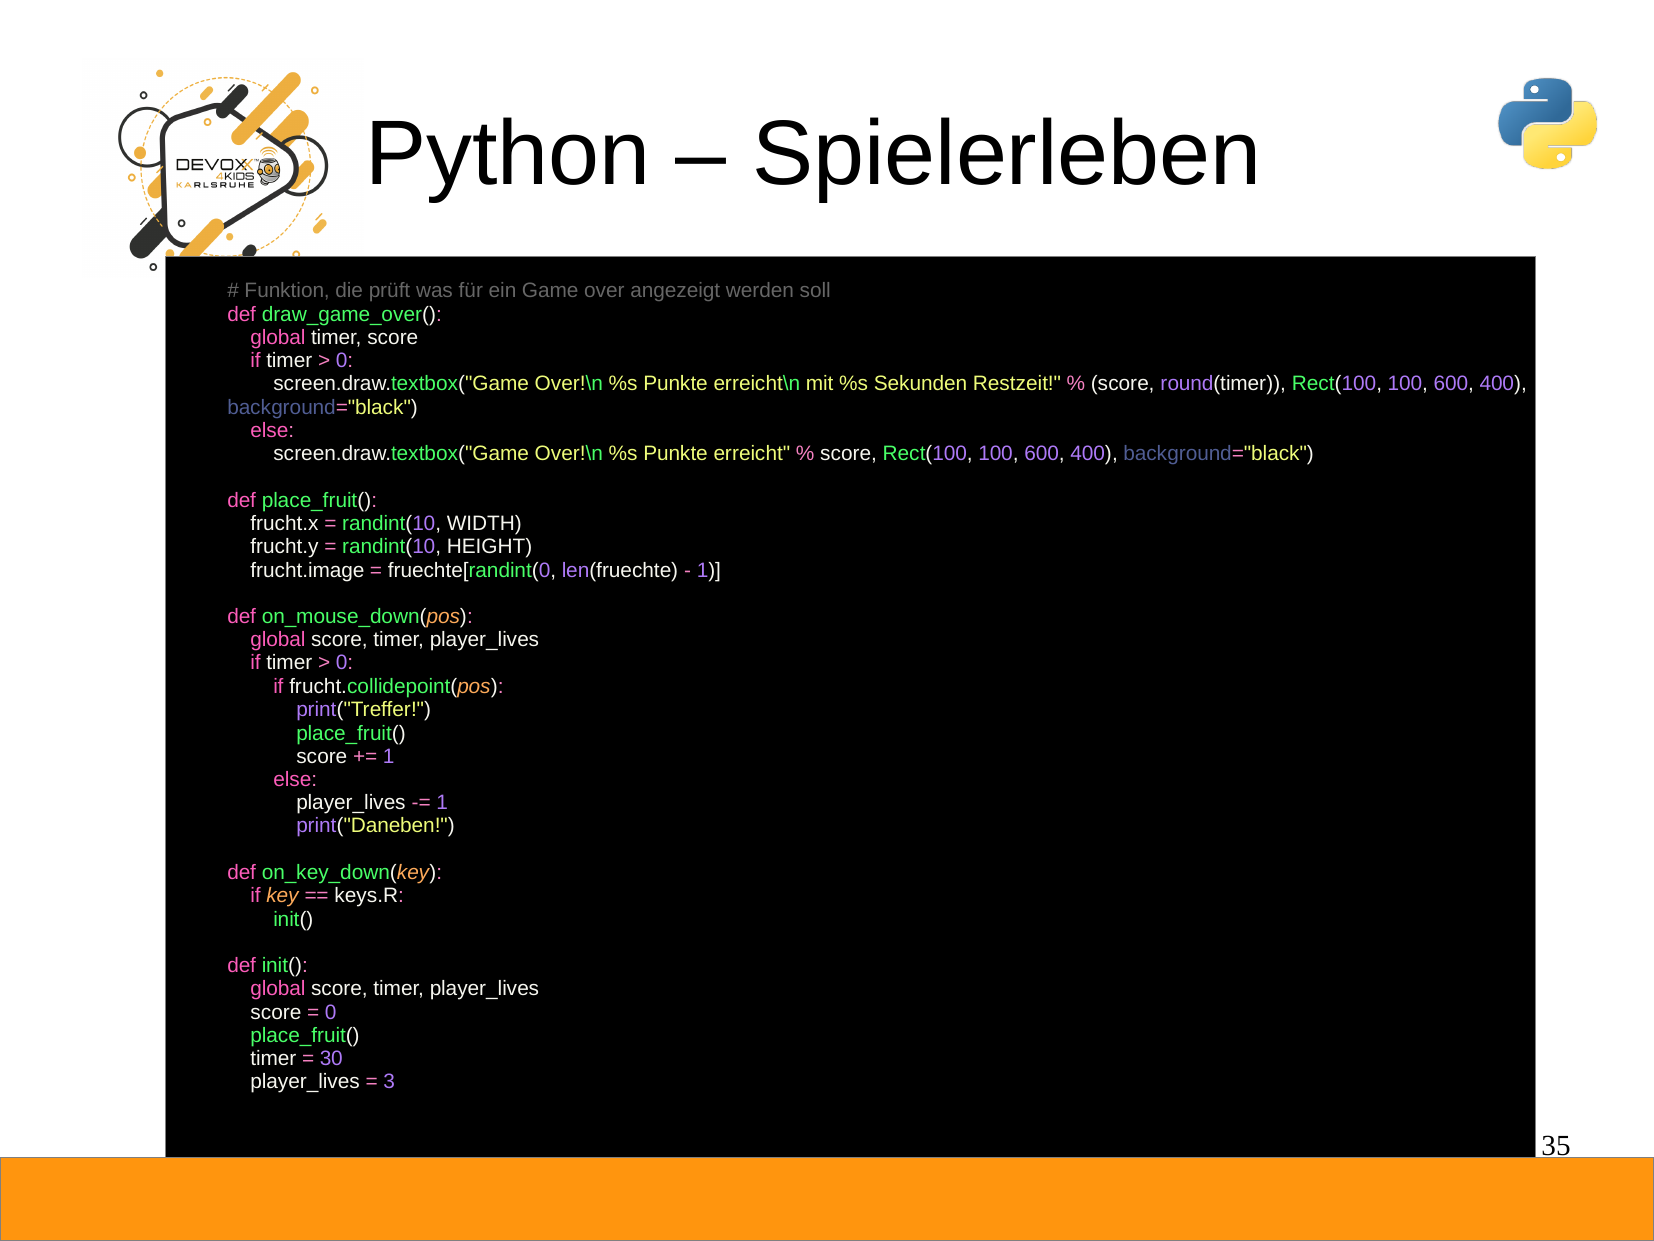

# Python – Spielerleben
# Funktion, die prüft was für ein Game over angezeigt werden soll
def draw_game_over():
 global timer, score
 if timer > 0:
 screen.draw.textbox("Game Over!\n %s Punkte erreicht\n mit %s Sekunden Restzeit!" % (score, round(timer)), Rect(100, 100, 600, 400), background="black")
 else:
 screen.draw.textbox("Game Over!\n %s Punkte erreicht" % score, Rect(100, 100, 600, 400), background="black")
def place_fruit():
 frucht.x = randint(10, WIDTH)
 frucht.y = randint(10, HEIGHT)
 frucht.image = fruechte[randint(0, len(fruechte) - 1)]
def on_mouse_down(pos):
 global score, timer, player_lives
 if timer > 0:
 if frucht.collidepoint(pos):
 print("Treffer!")
 place_fruit()
 score += 1
 else:
 player_lives -= 1
 print("Daneben!")
def on_key_down(key):
 if key == keys.R:
 init()
def init():
 global score, timer, player_lives
 score = 0
 place_fruit()
 timer = 30
 player_lives = 3
35